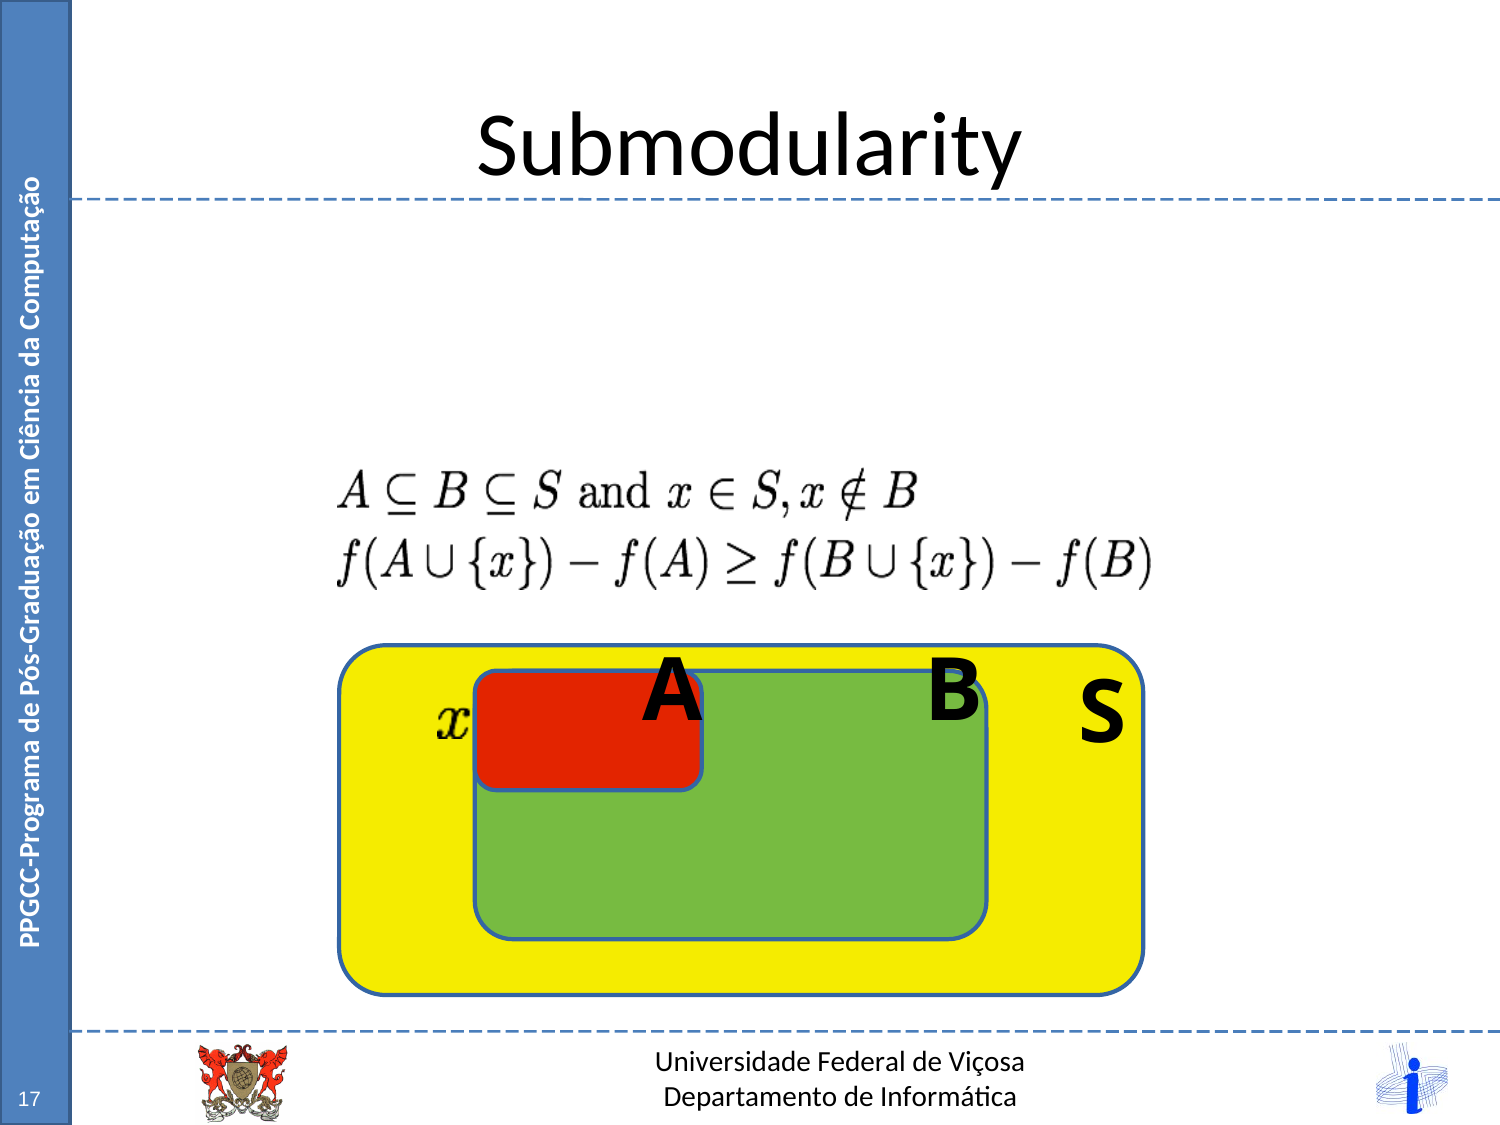

Submodularity
PPGCC-Programa de Pós-Graduação em Ciência da Computação
A
B
S
Universidade Federal de Viçosa
Departamento de Informática
17